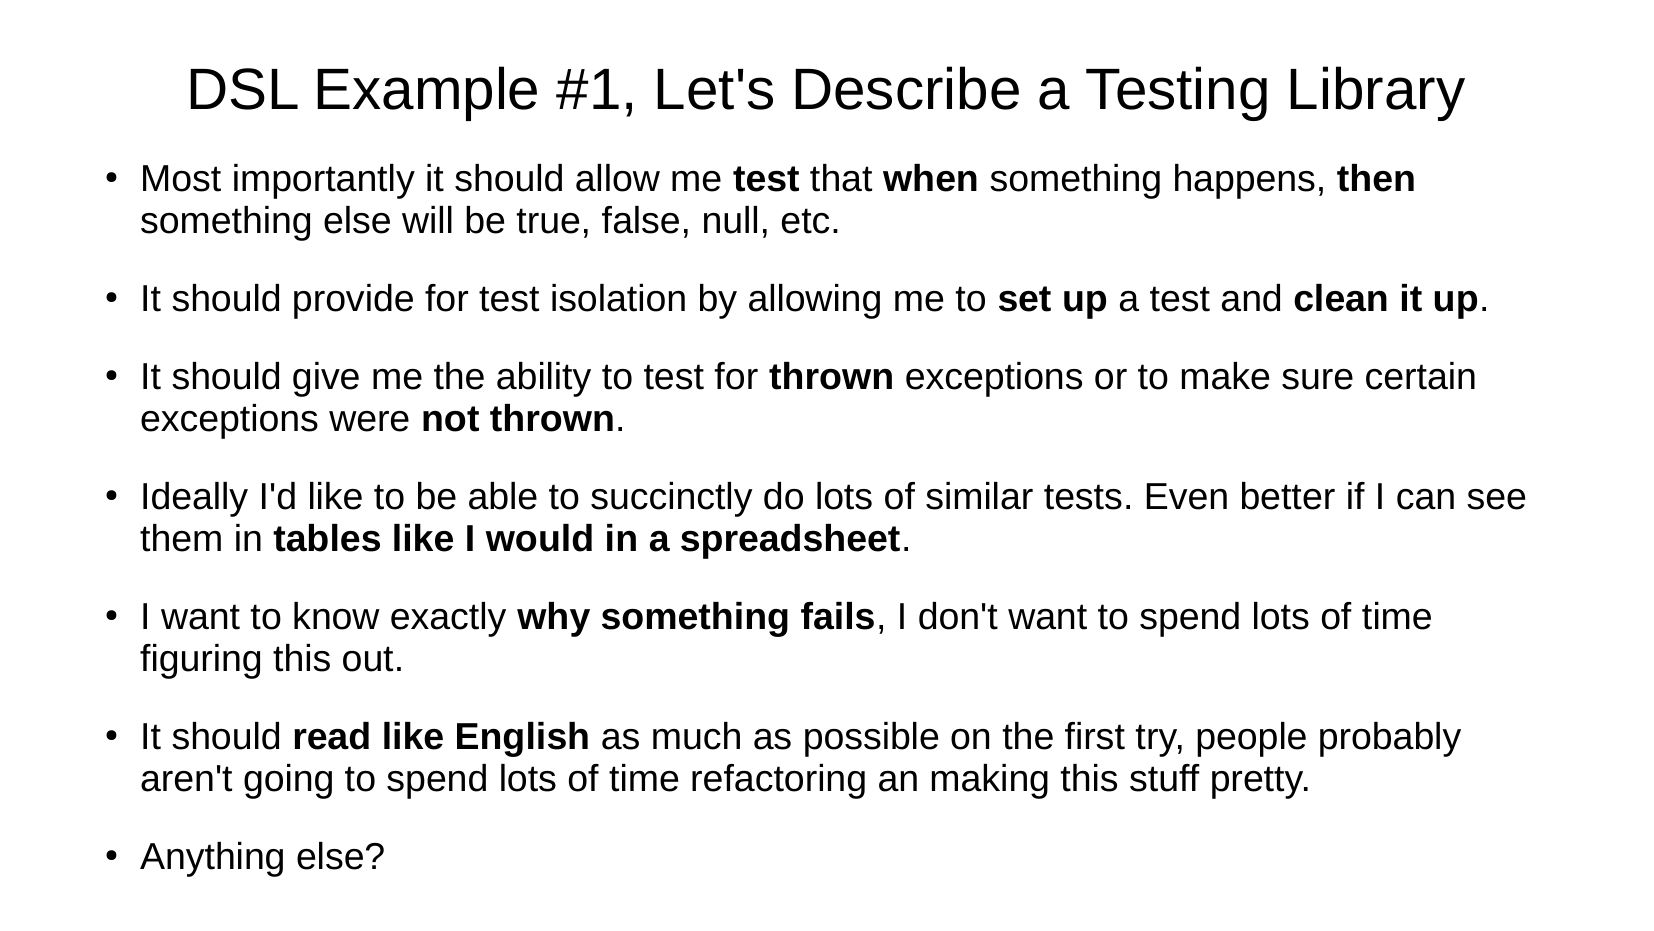

# DSL Example #1, Let's Describe a Testing Library
Most importantly it should allow me test that when something happens, then something else will be true, false, null, etc.
It should provide for test isolation by allowing me to set up a test and clean it up.
It should give me the ability to test for thrown exceptions or to make sure certain exceptions were not thrown.
Ideally I'd like to be able to succinctly do lots of similar tests. Even better if I can see them in tables like I would in a spreadsheet.
I want to know exactly why something fails, I don't want to spend lots of time figuring this out.
It should read like English as much as possible on the first try, people probably aren't going to spend lots of time refactoring an making this stuff pretty.
Anything else?